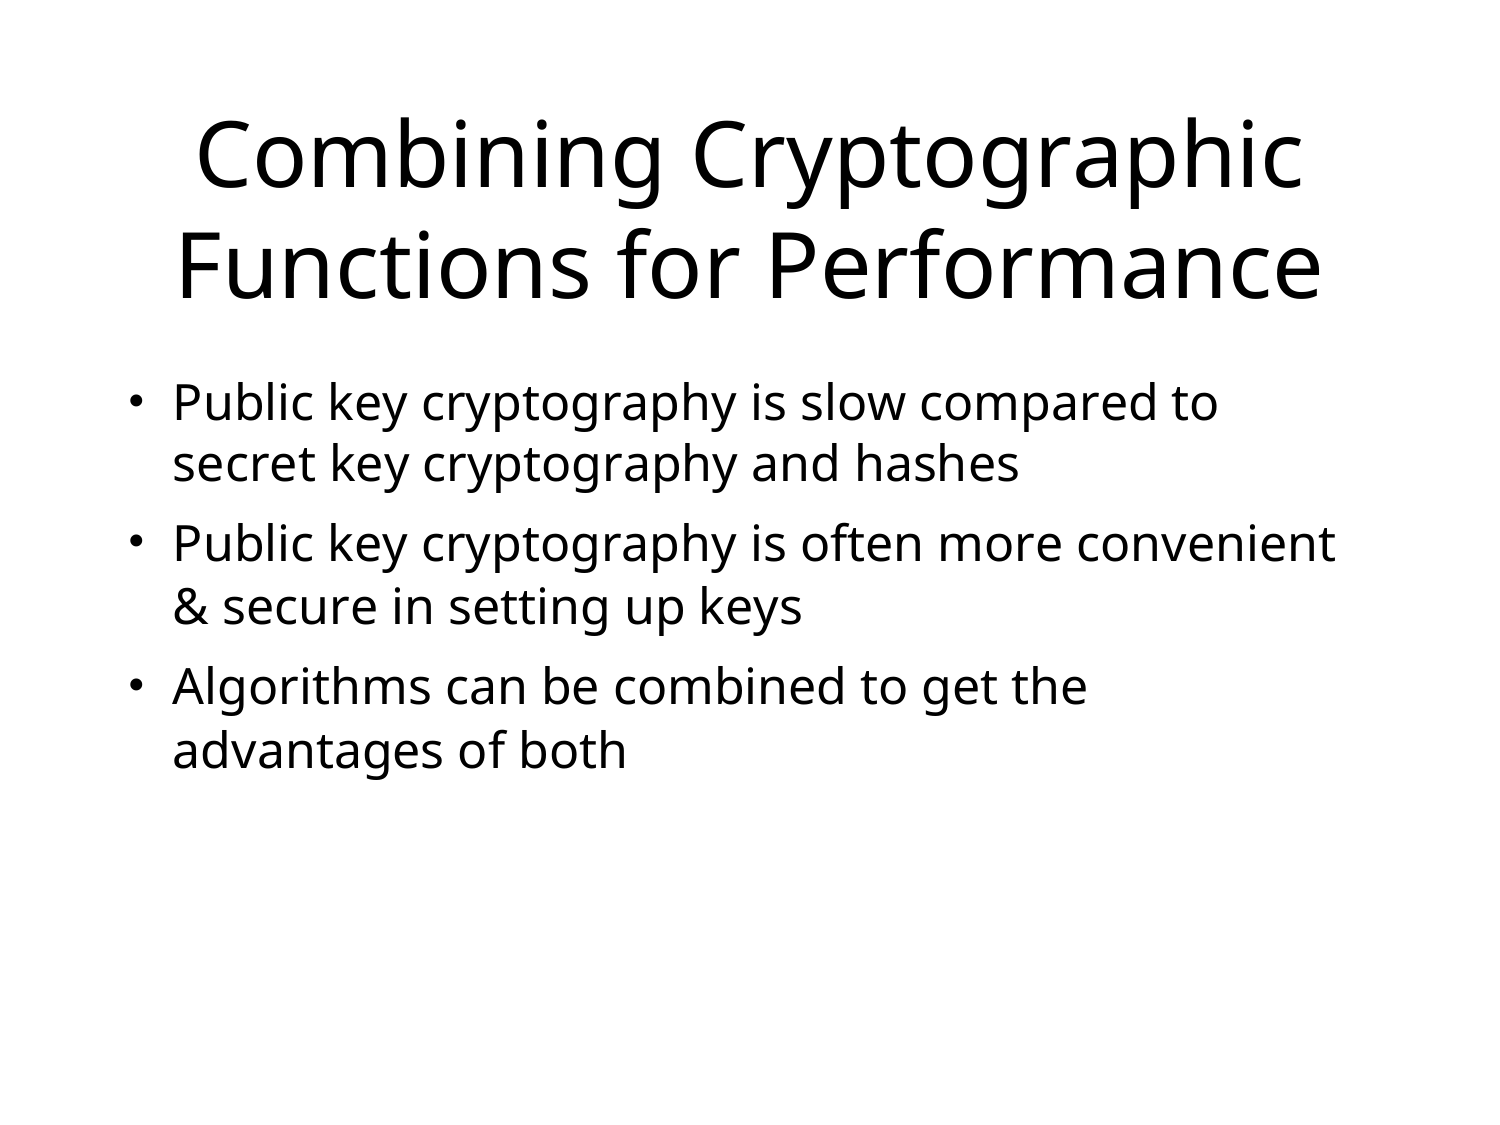

# Combining Cryptographic Functions for Performance
Public key cryptography is slow compared to secret key cryptography and hashes
Public key cryptography is often more convenient & secure in setting up keys
Algorithms can be combined to get the advantages of both